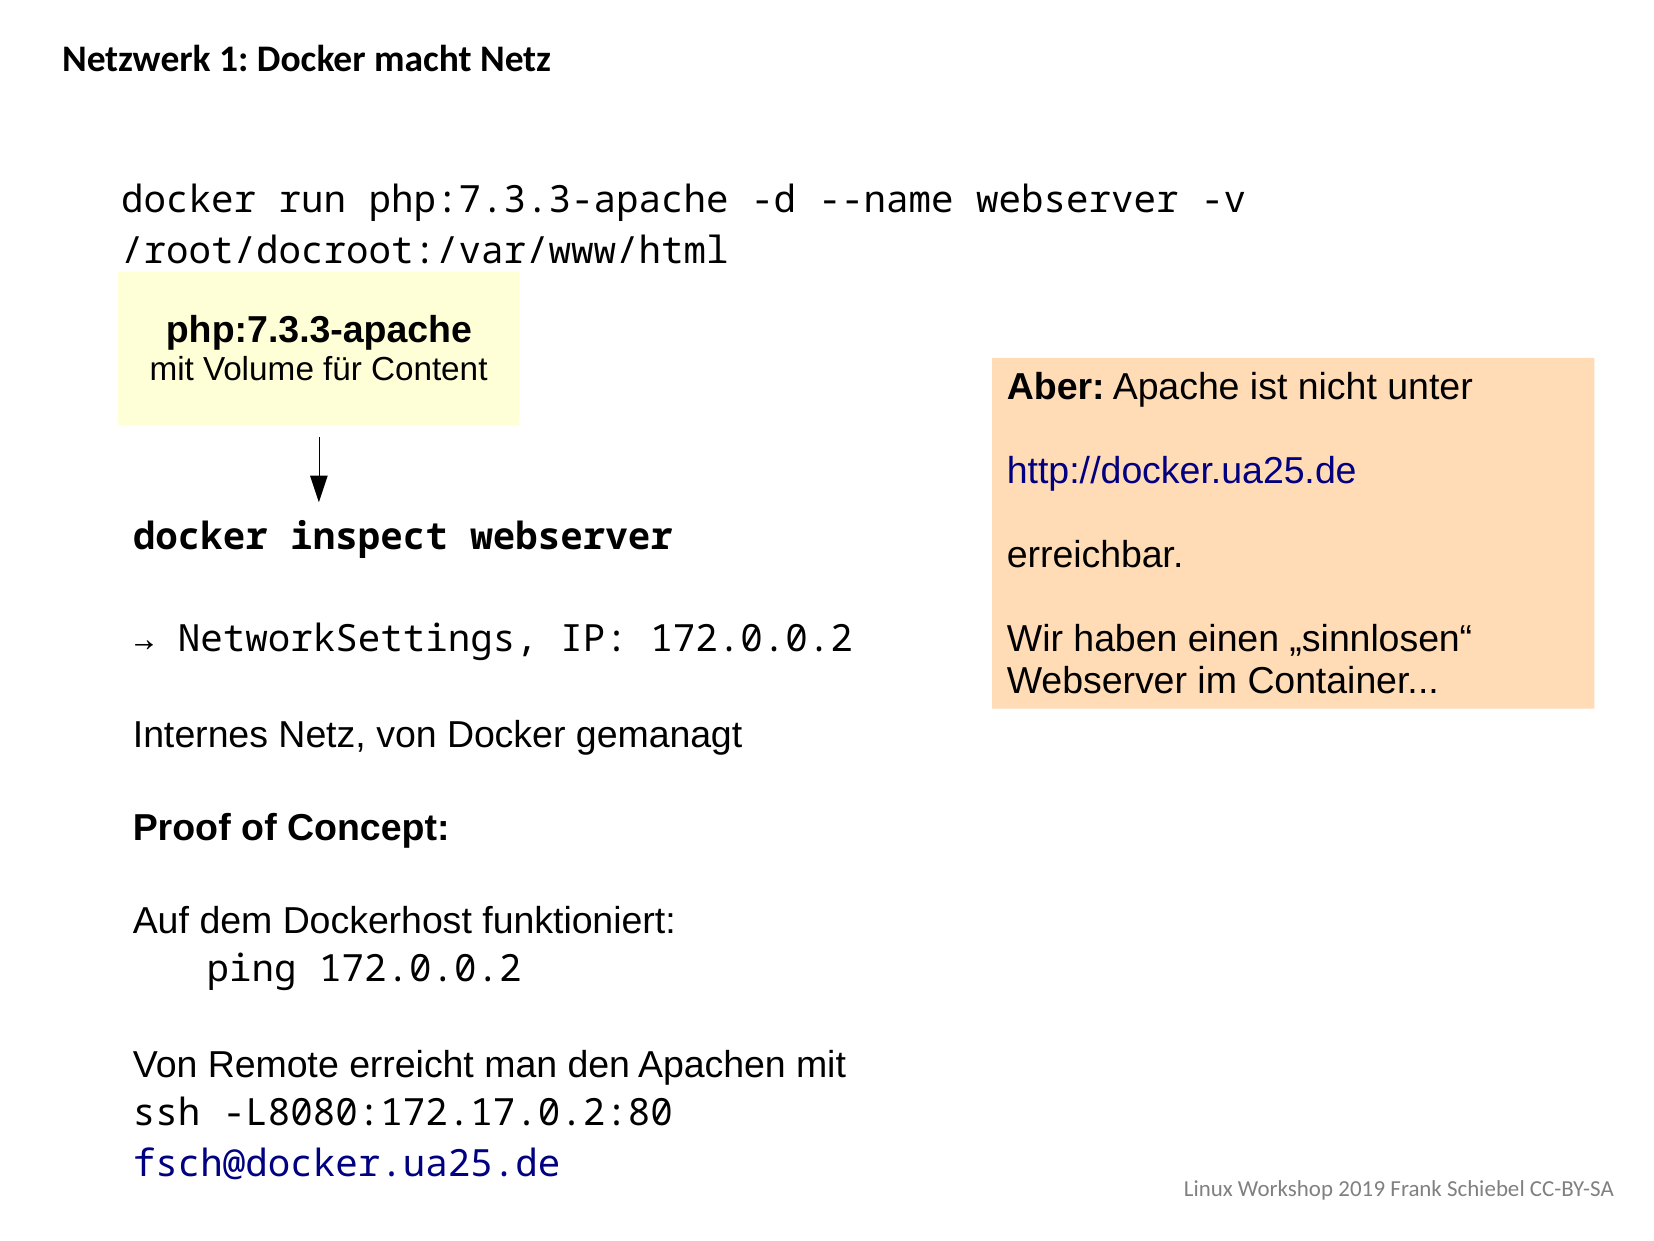

Netzwerk 1: Docker macht Netz
docker run php:7.3.3-apache -d --name webserver -v /root/docroot:/var/www/html
php:7.3.3-apache
mit Volume für Content
Aber: Apache ist nicht unter
http://docker.ua25.de
erreichbar.
Wir haben einen „sinnlosen“
Webserver im Container...
docker inspect webserver
→ NetworkSettings, IP: 172.0.0.2
Internes Netz, von Docker gemanagt
Proof of Concept:
Auf dem Dockerhost funktioniert:
	ping 172.0.0.2
Von Remote erreicht man den Apachen mit
ssh -L8080:172.17.0.2:80 fsch@docker.ua25.de
Und im Browser http://localhost:8080